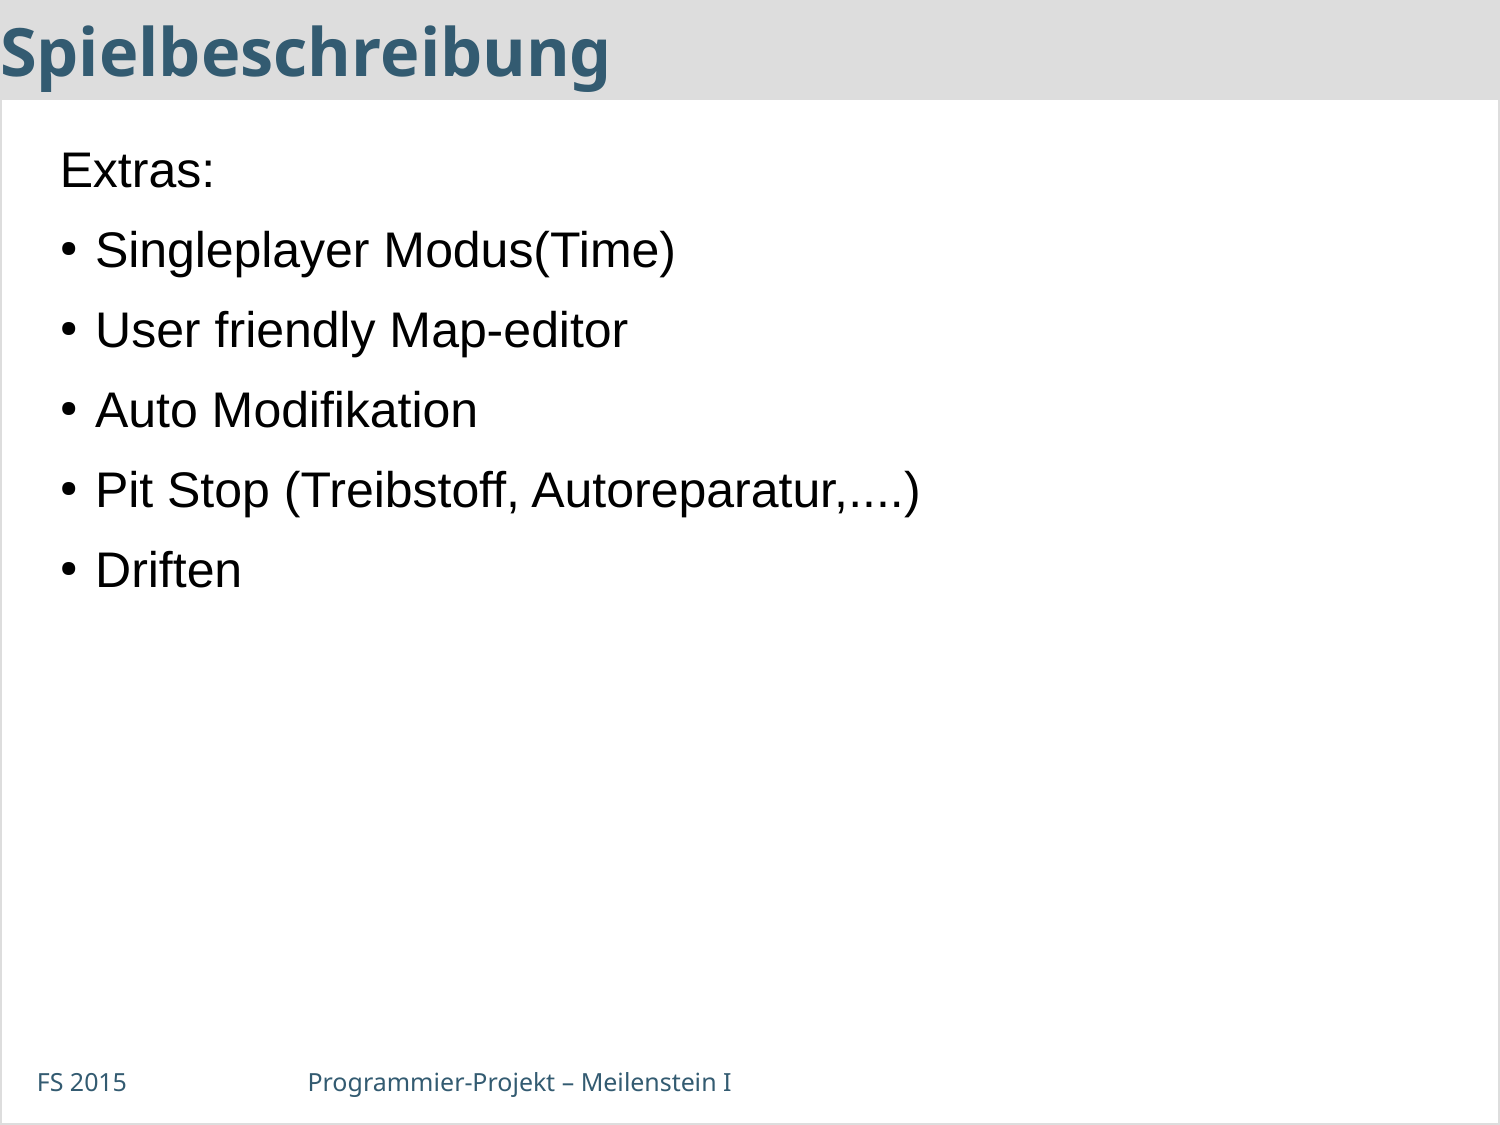

# Spielbeschreibung
Extras:
Singleplayer Modus(Time)
User friendly Map-editor
Auto Modifikation
Pit Stop (Treibstoff, Autoreparatur,....)
Driften
FS 2015
Programmier-Projekt – Meilenstein I